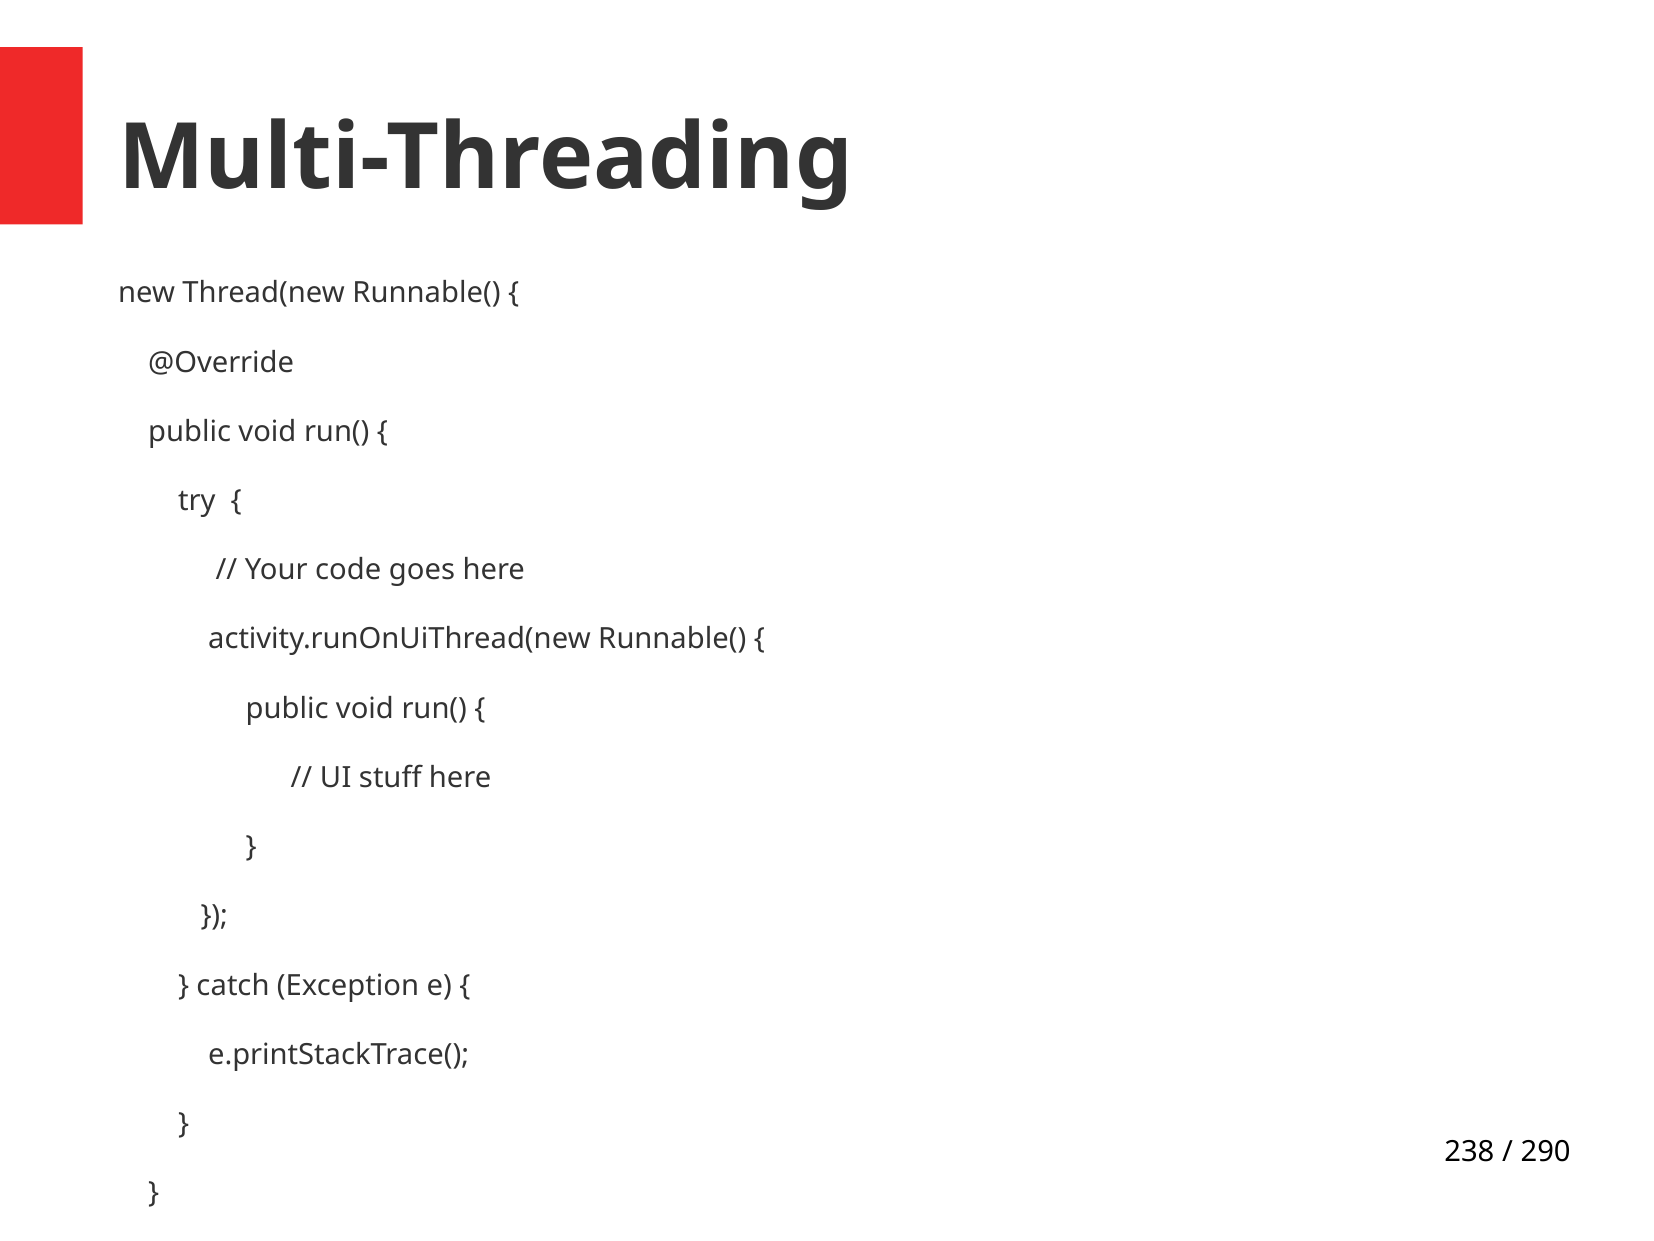

# Multi-Threading
new Thread(new Runnable() {
 @Override
 public void run() {
 try {
 // Your code goes here
 activity.runOnUiThread(new Runnable() {
 public void run() {
 // UI stuff here
 }
 });
 } catch (Exception e) {
 e.printStackTrace();
 }
 }
});
238